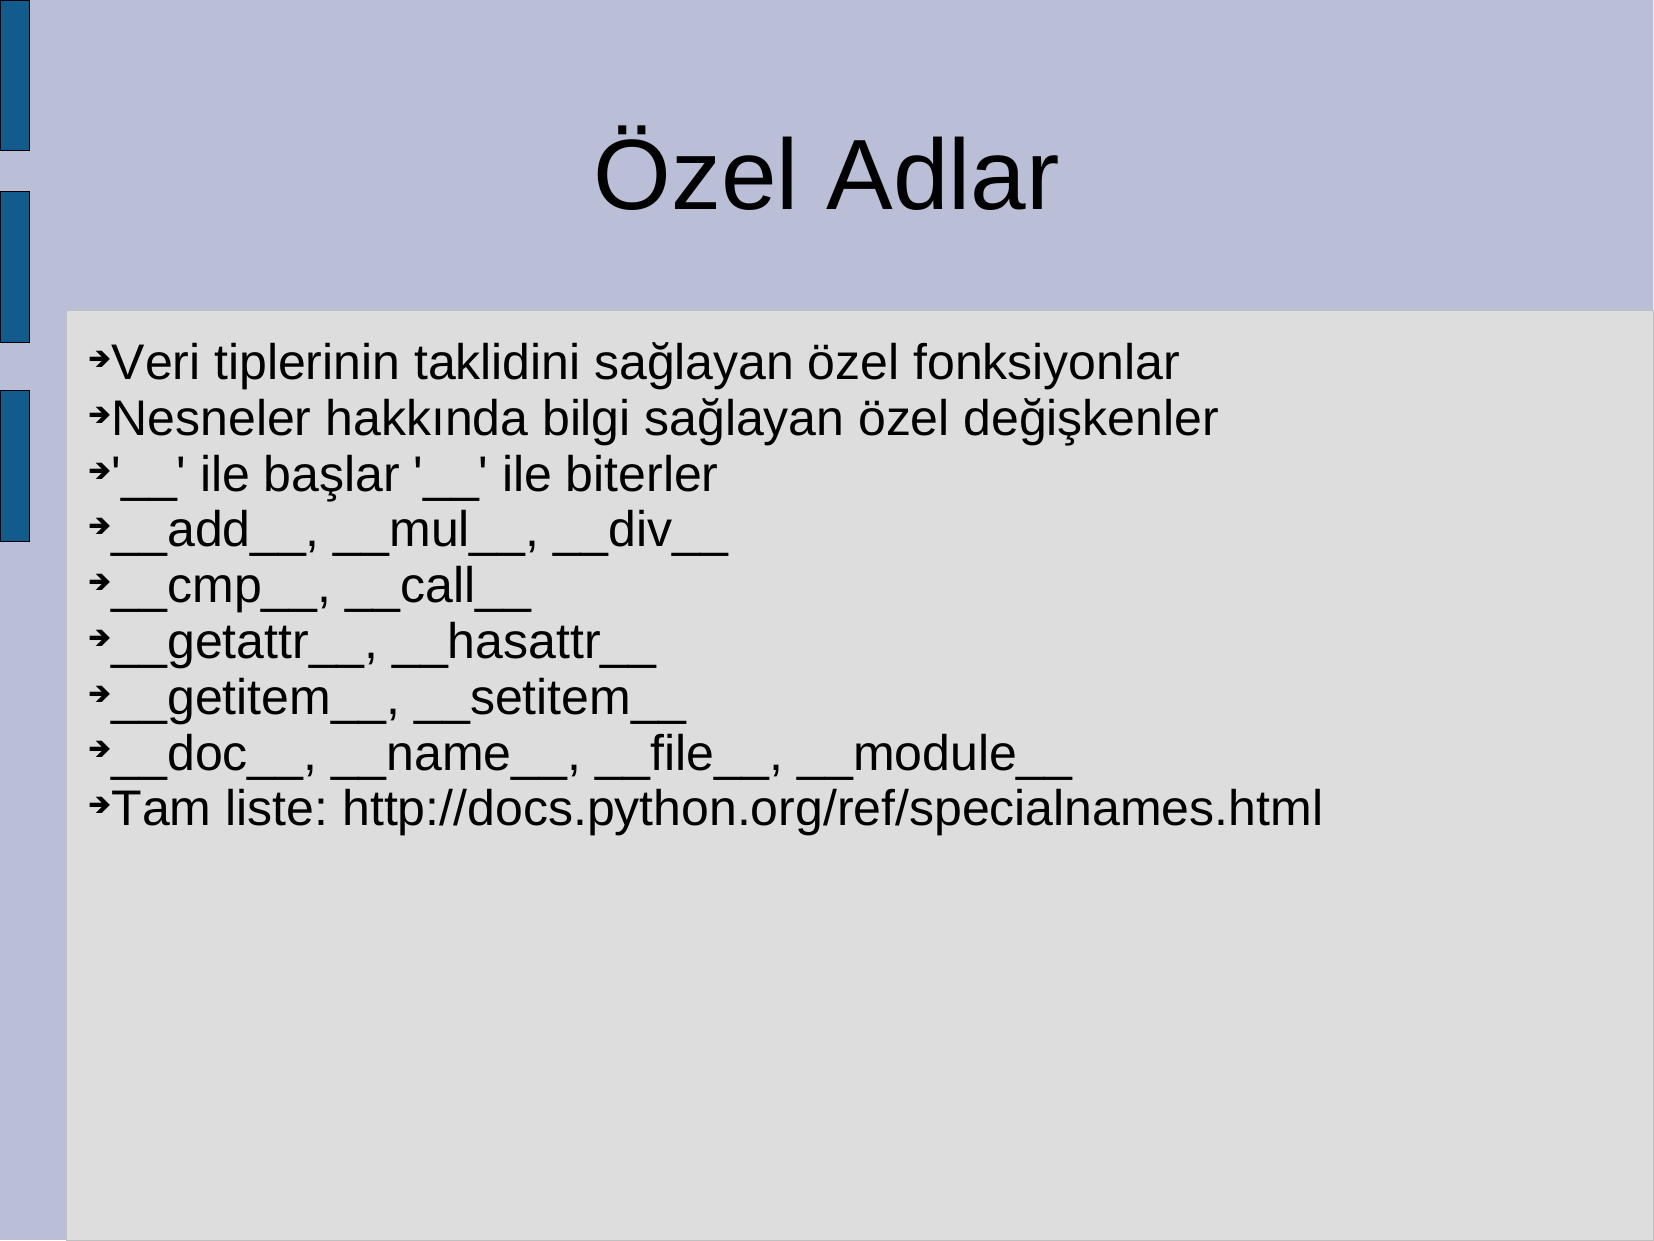

Özel Adlar
Veri tiplerinin taklidini sağlayan özel fonksiyonlar
Nesneler hakkında bilgi sağlayan özel değişkenler
'__' ile başlar '__' ile biterler
__add__, __mul__, __div__
__cmp__, __call__
__getattr__, __hasattr__
__getitem__, __setitem__
__doc__, __name__, __file__, __module__
Tam liste: http://docs.python.org/ref/specialnames.html